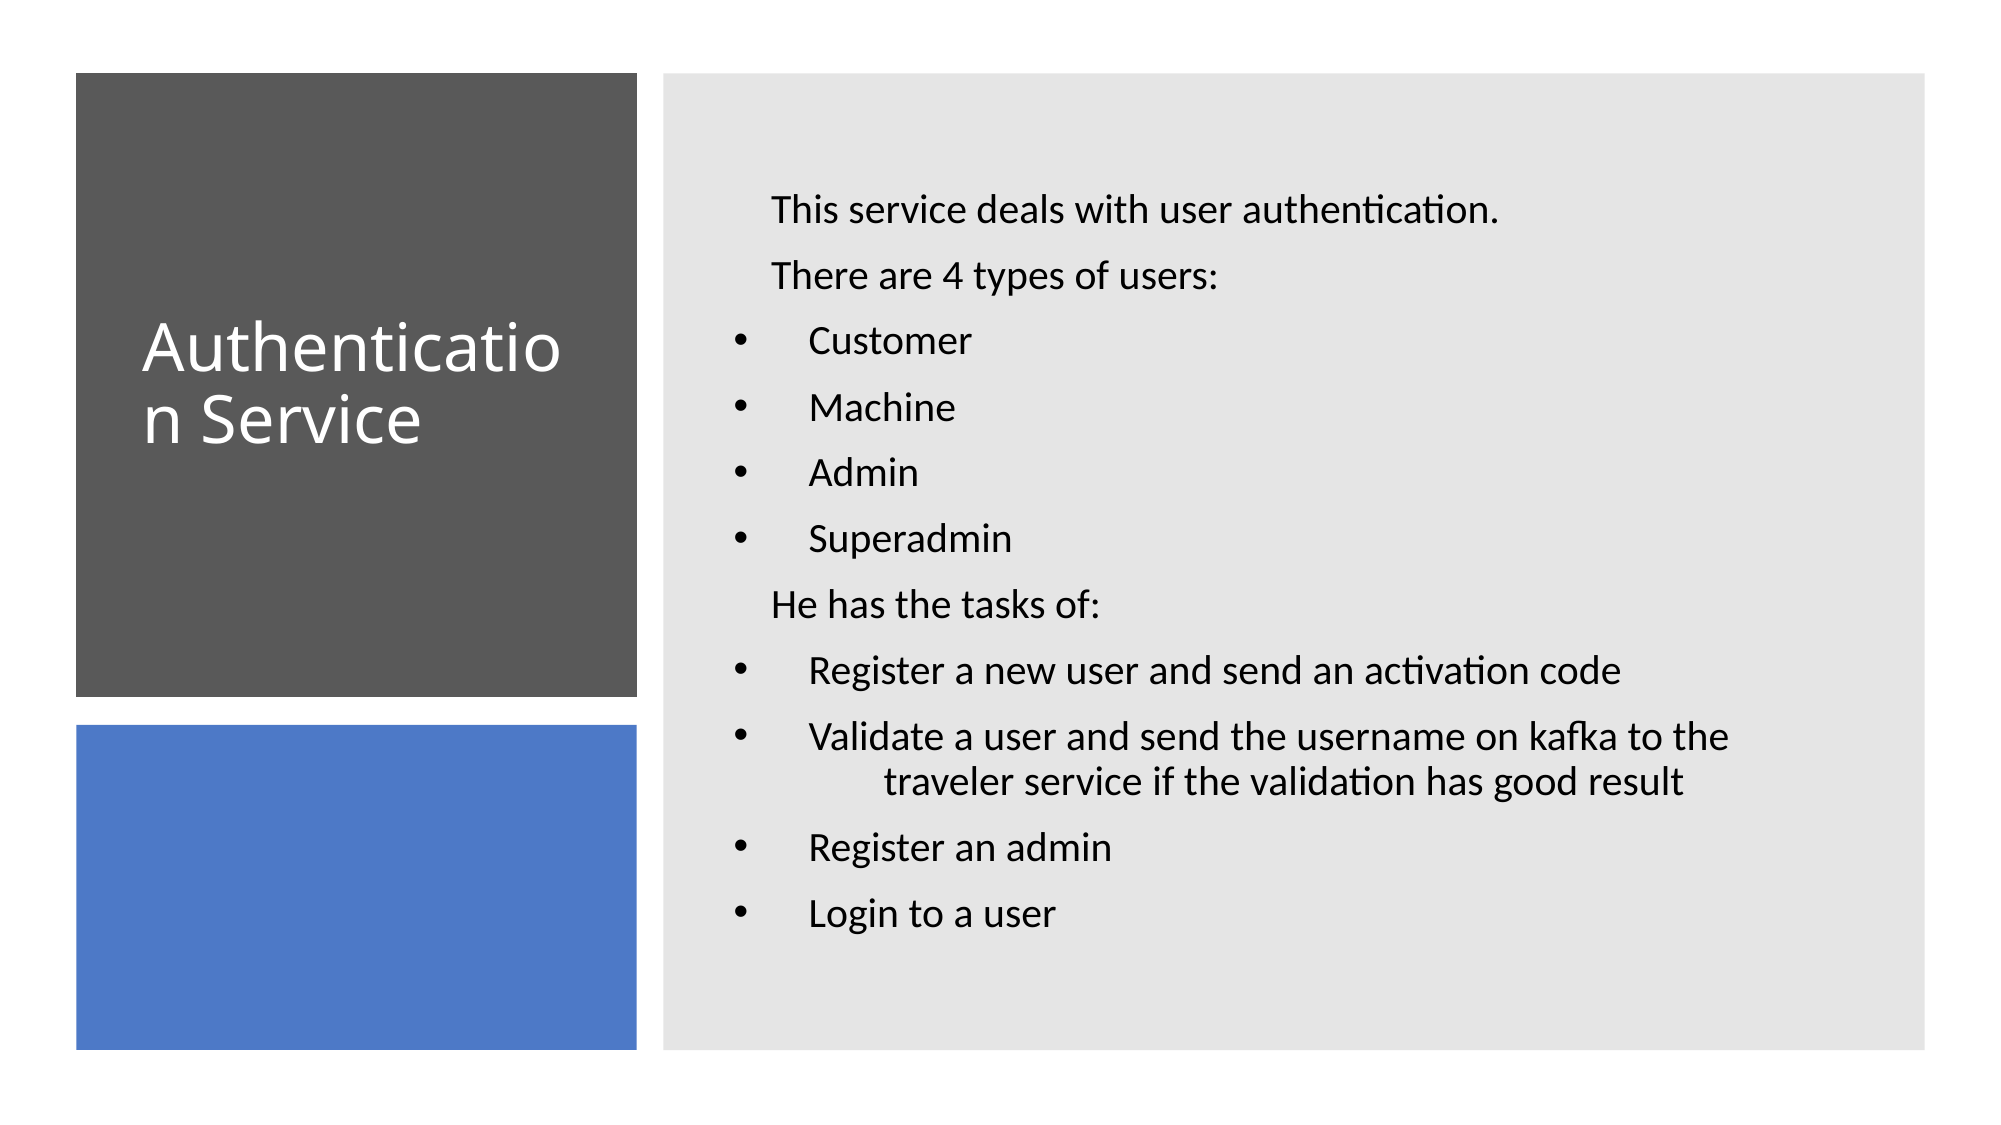

This service deals with user authentication.
There are 4 types of users:
Customer
Machine
Admin
Superadmin
He has the tasks of:
Register a new user and send an activation code
Validate a user and send the username on kafka to the traveler service if the validation has good result
Register an admin
Login to a user
# Authentication Service